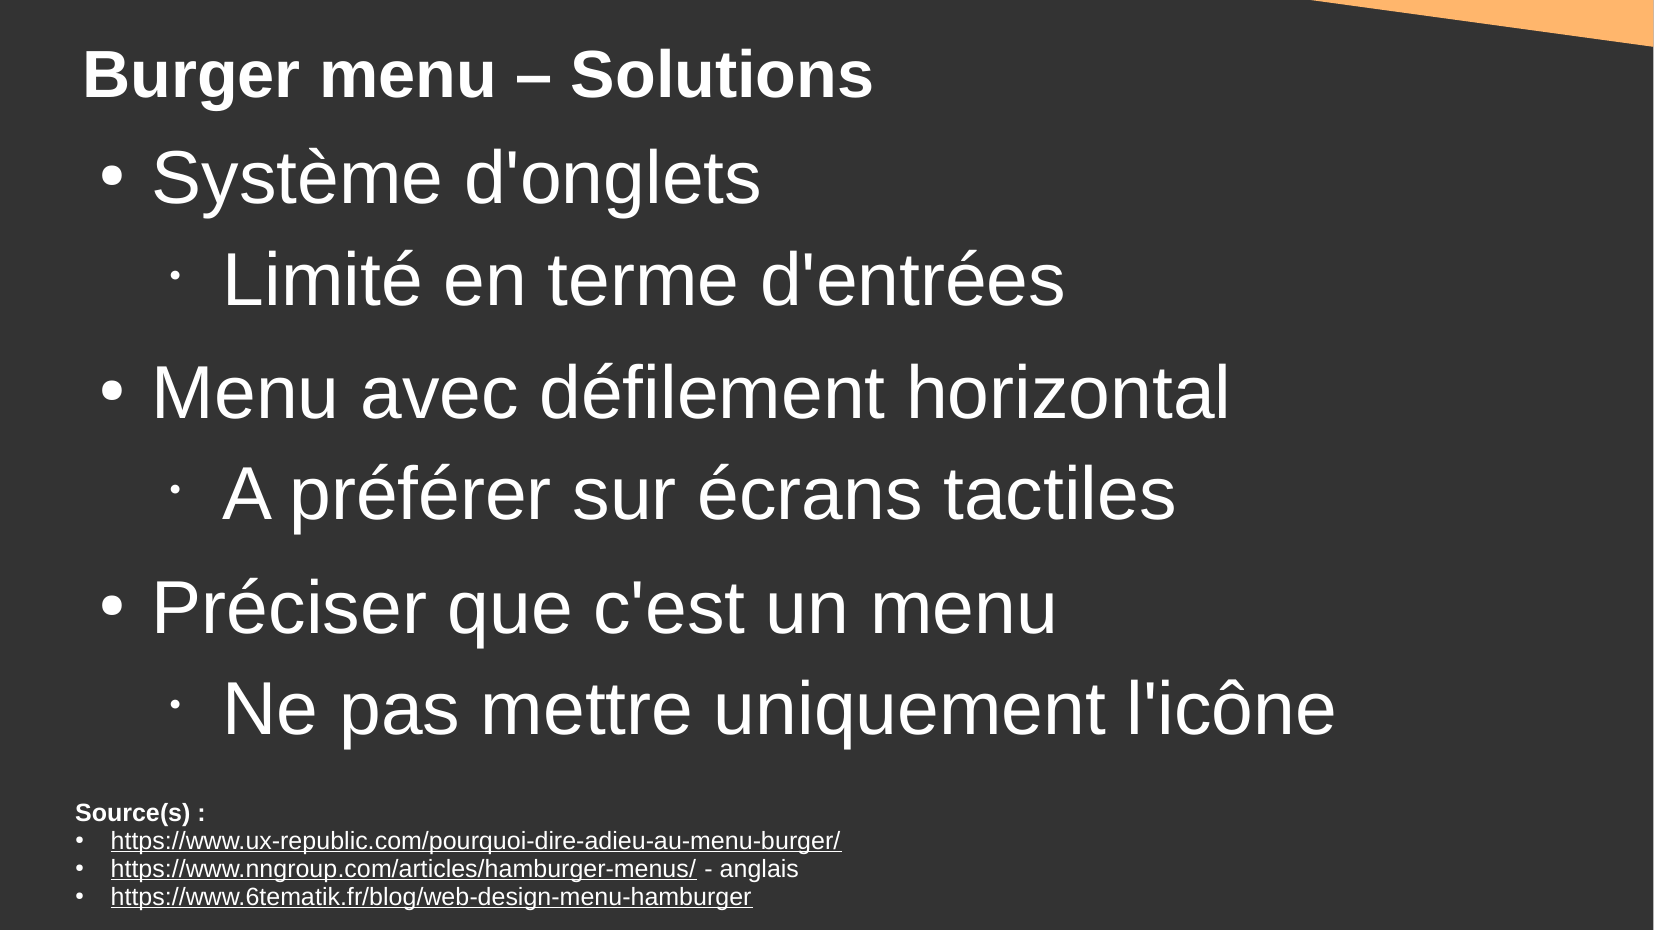

# Burger menu – Solutions
Système d'onglets
Limité en terme d'entrées
Menu avec défilement horizontal
A préférer sur écrans tactiles
Préciser que c'est un menu
Ne pas mettre uniquement l'icône
Source(s) :
https://www.ux-republic.com/pourquoi-dire-adieu-au-menu-burger/
https://www.nngroup.com/articles/hamburger-menus/ - anglais
https://www.6tematik.fr/blog/web-design-menu-hamburger